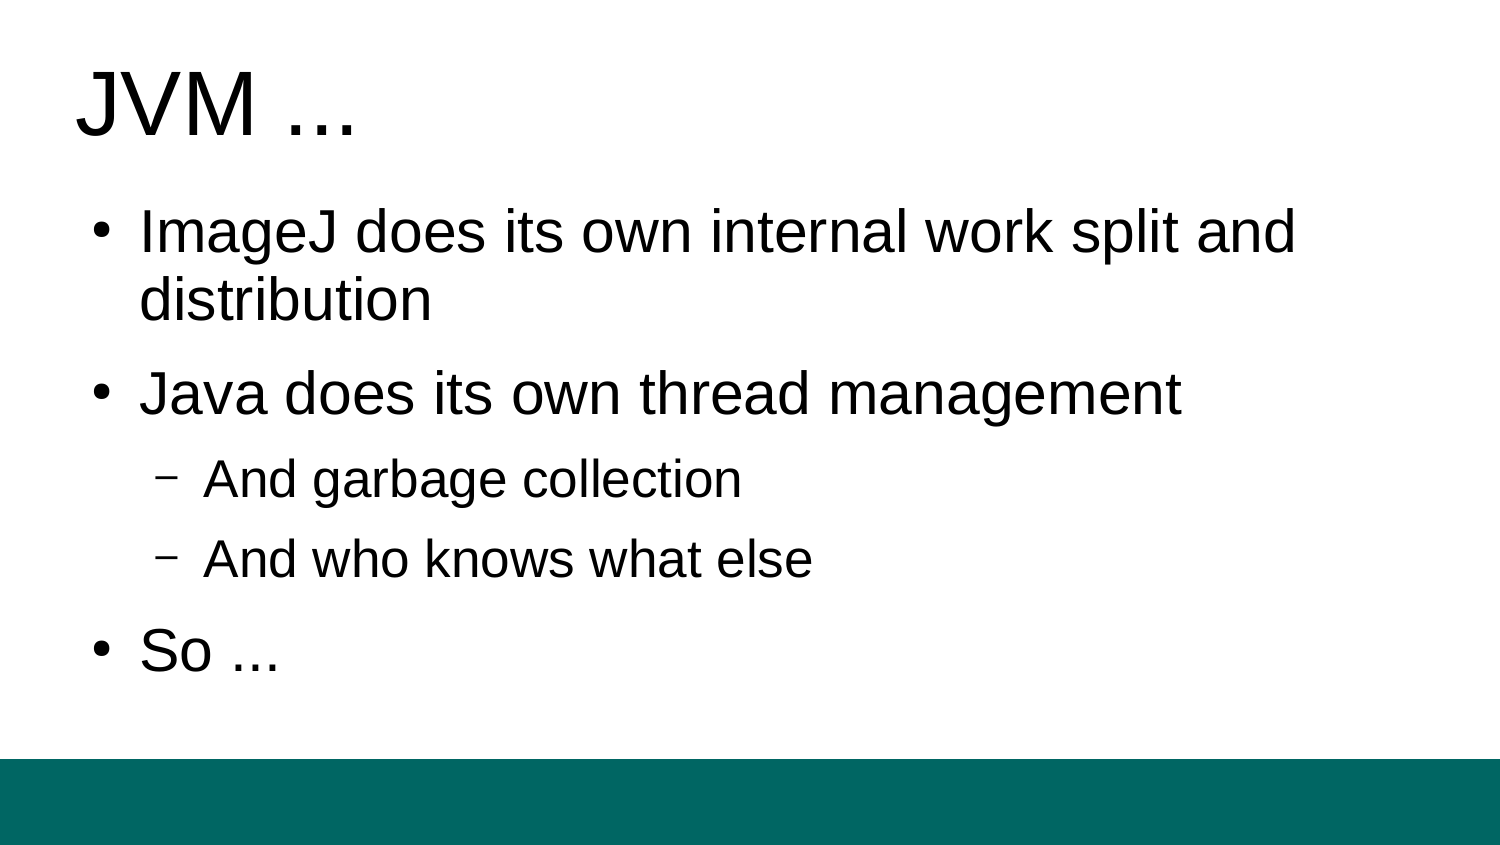

# JVM ...
ImageJ does its own internal work split and distribution
Java does its own thread management
And garbage collection
And who knows what else
So ...